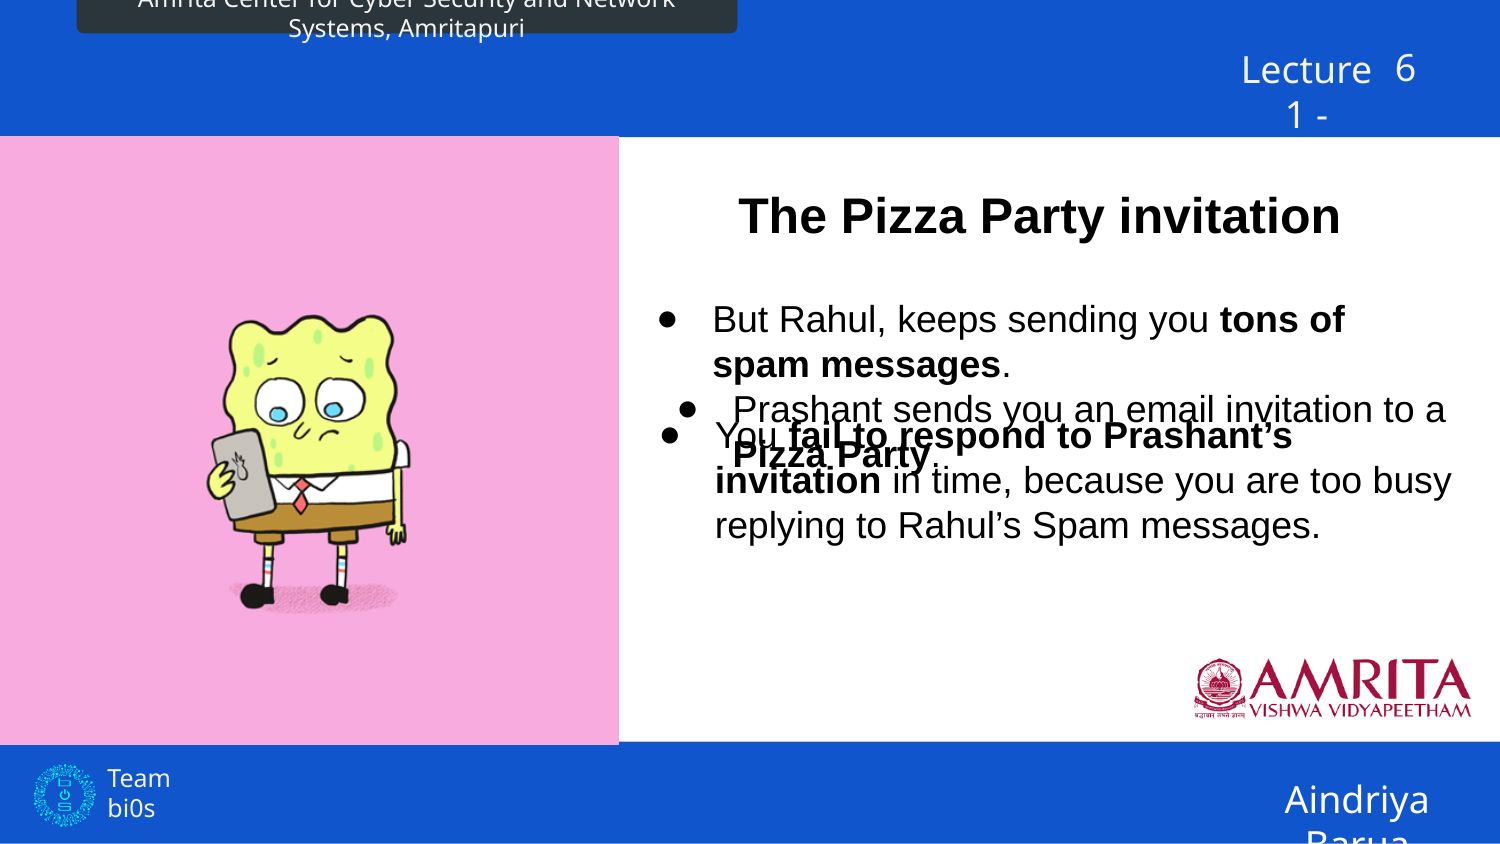

The Pizza Party invitation
But Rahul, keeps sending you tons of spam messages.
Prashant sends you an email invitation to a Pizza Party.
You fail to respond to Prashant’s invitation in time, because you are too busy replying to Rahul’s Spam messages.